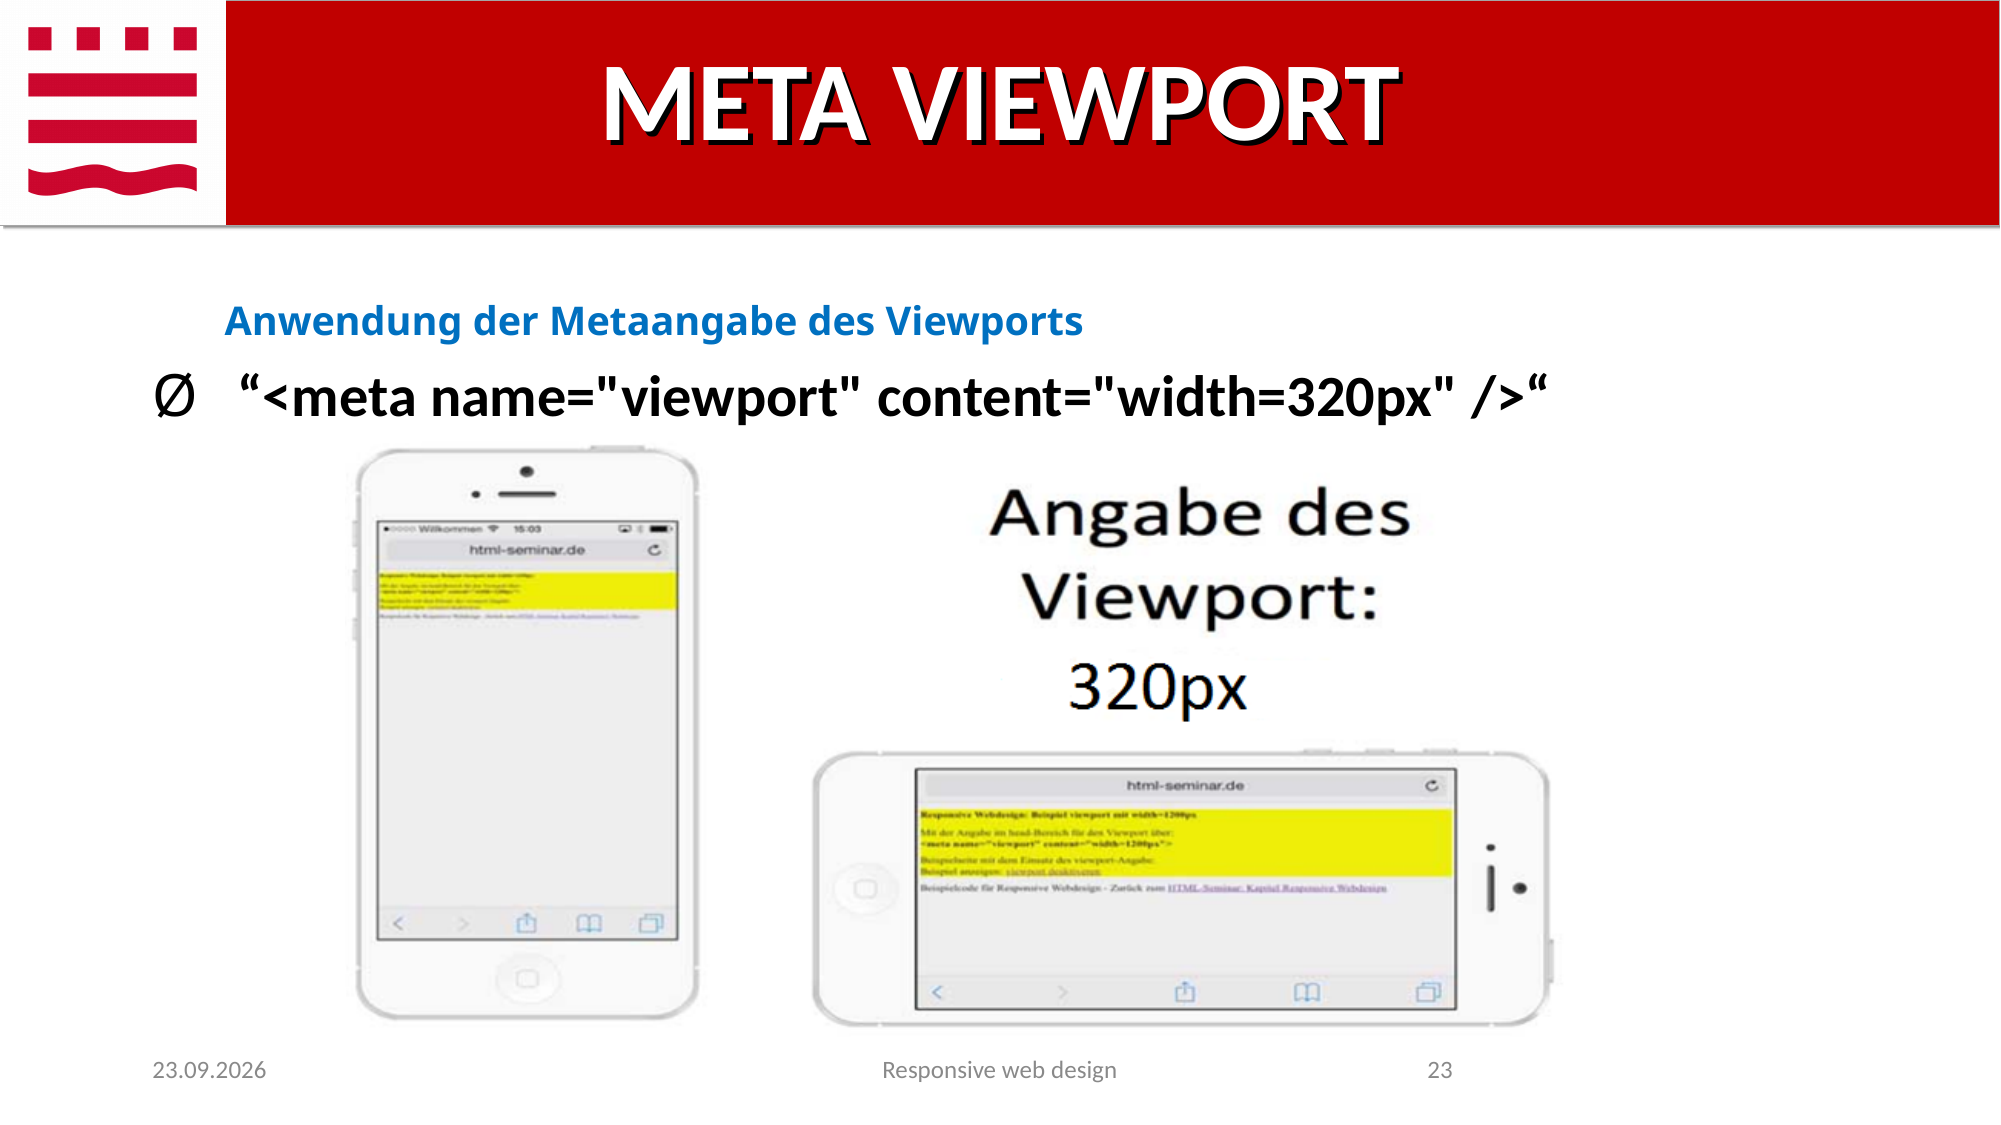

META VIEWPORT
# Anwendung der Metaangabe des Viewports
 “<meta name="viewport" content="width=320px" />“
Responsive web design
23